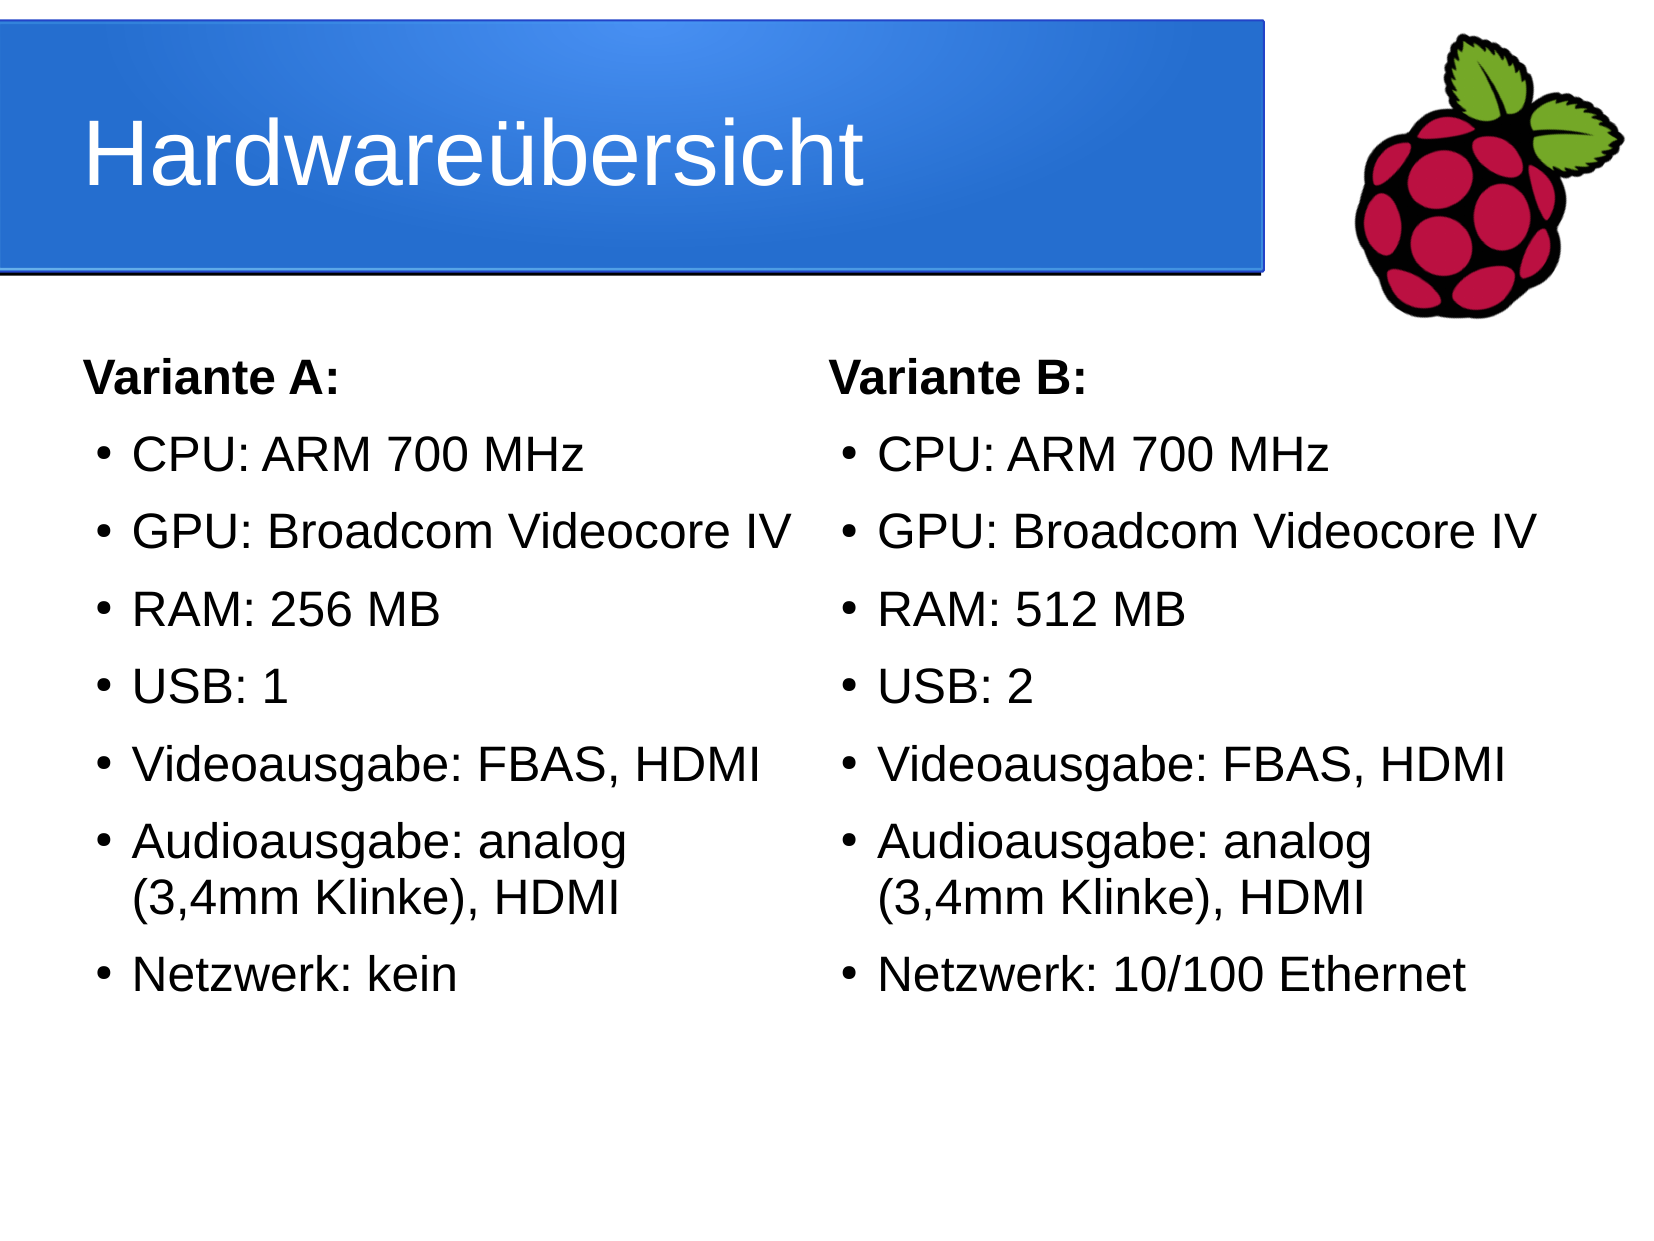

# Hardwareübersicht
Variante A:
CPU: ARM 700 MHz
GPU: Broadcom Videocore IV
RAM: 256 MB
USB: 1
Videoausgabe: FBAS, HDMI
Audioausgabe: analog (3,4mm Klinke), HDMI
Netzwerk: kein
Variante B:
CPU: ARM 700 MHz
GPU: Broadcom Videocore IV
RAM: 512 MB
USB: 2
Videoausgabe: FBAS, HDMI
Audioausgabe: analog (3,4mm Klinke), HDMI
Netzwerk: 10/100 Ethernet